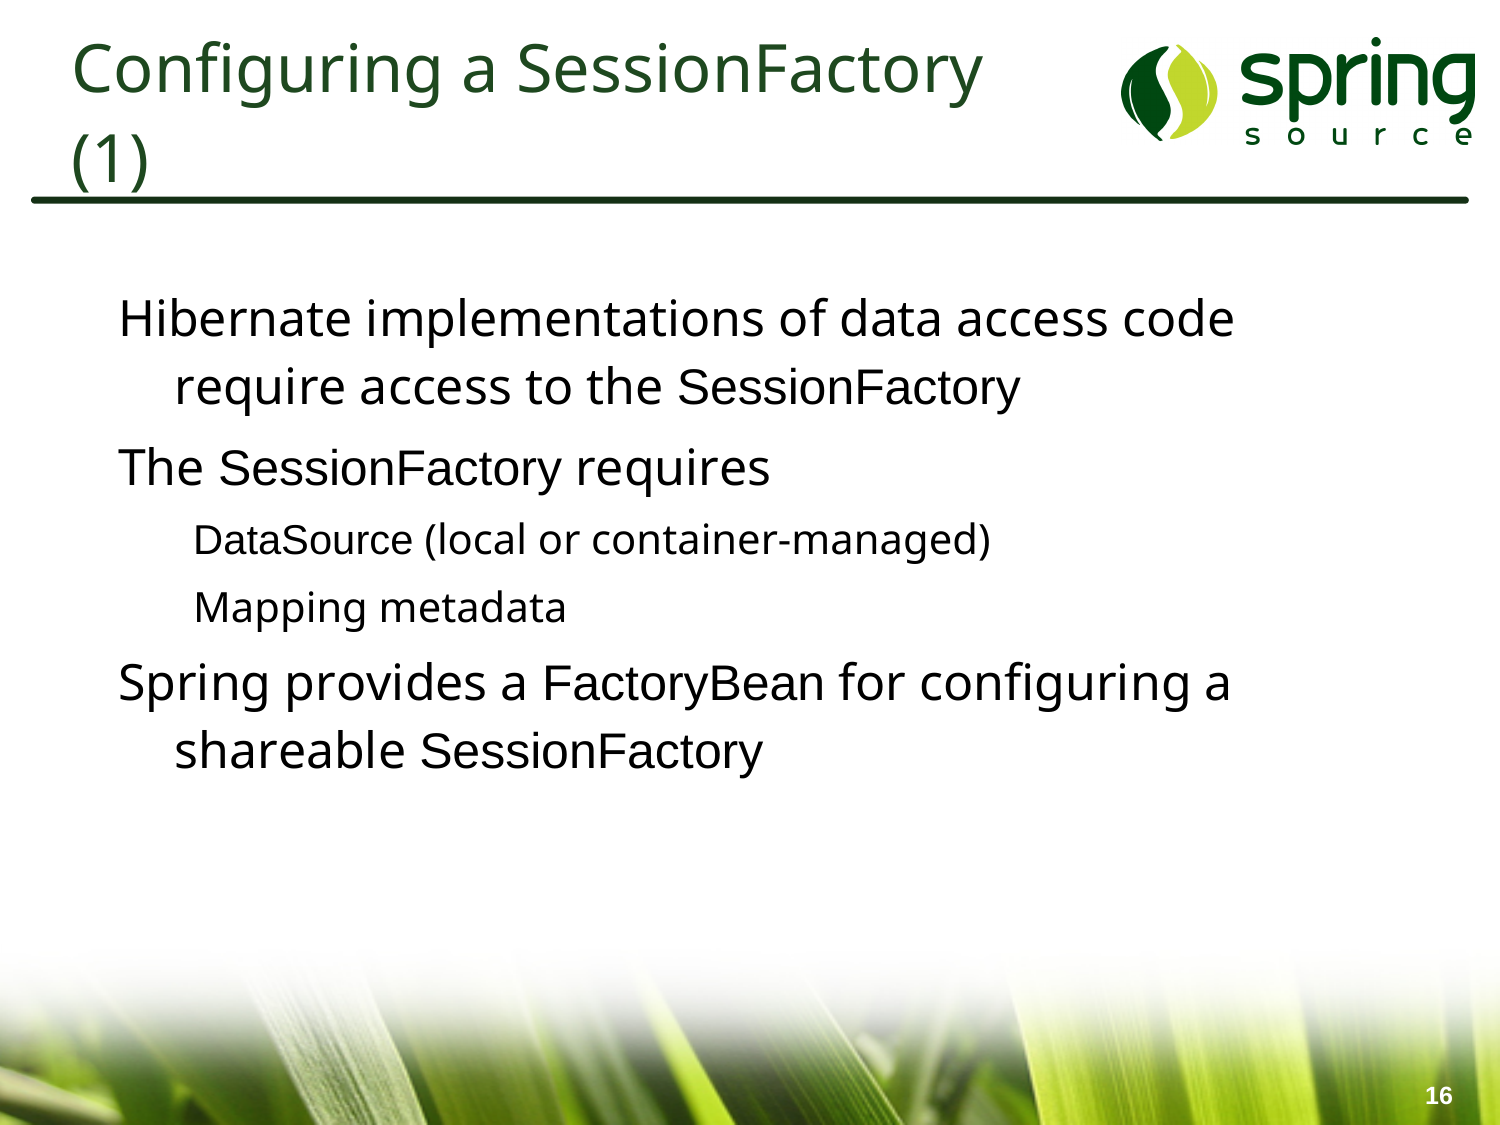

# Configuring a SessionFactory (1)
Hibernate implementations of data access code require access to the SessionFactory
The SessionFactory requires
DataSource (local or container-managed)
Mapping metadata
Spring provides a FactoryBean for configuring a shareable SessionFactory